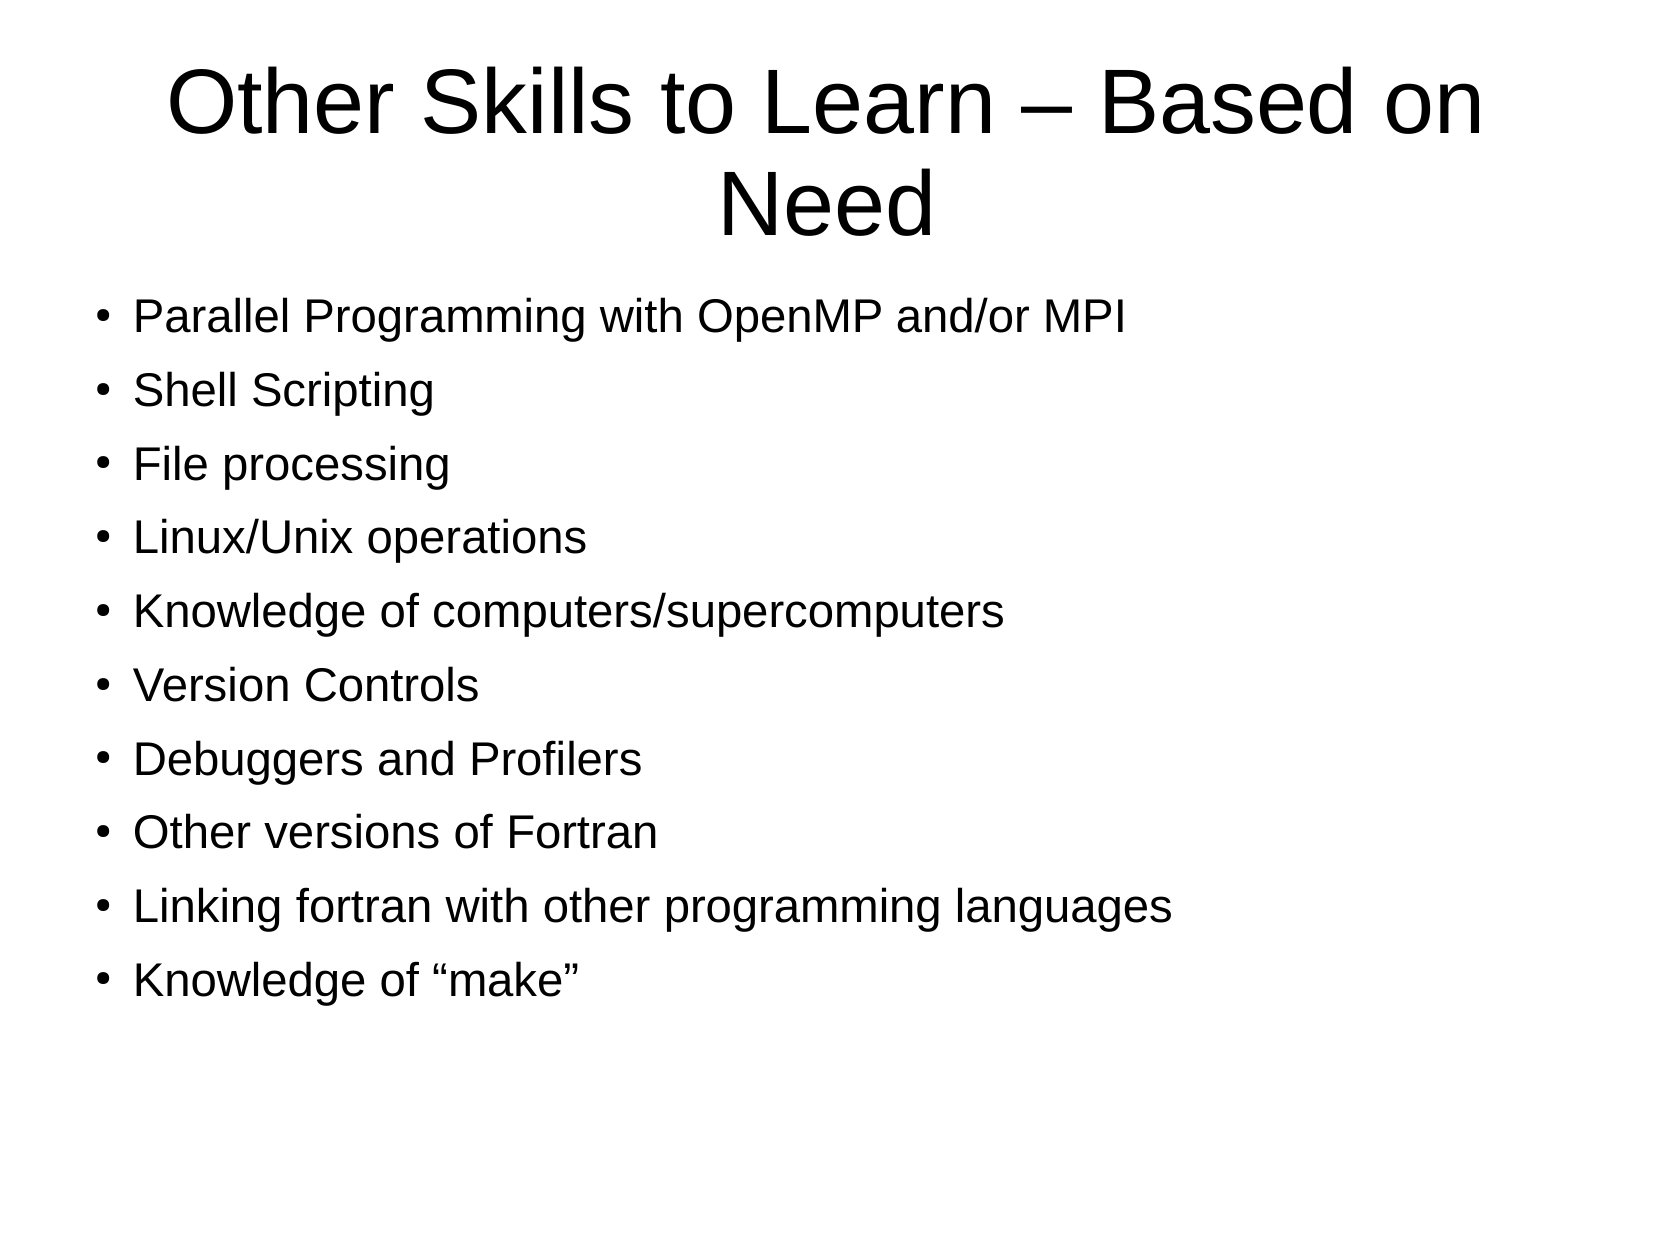

# Other Skills to Learn – Based on Need
Parallel Programming with OpenMP and/or MPI
Shell Scripting
File processing
Linux/Unix operations
Knowledge of computers/supercomputers
Version Controls
Debuggers and Profilers
Other versions of Fortran
Linking fortran with other programming languages
Knowledge of “make”